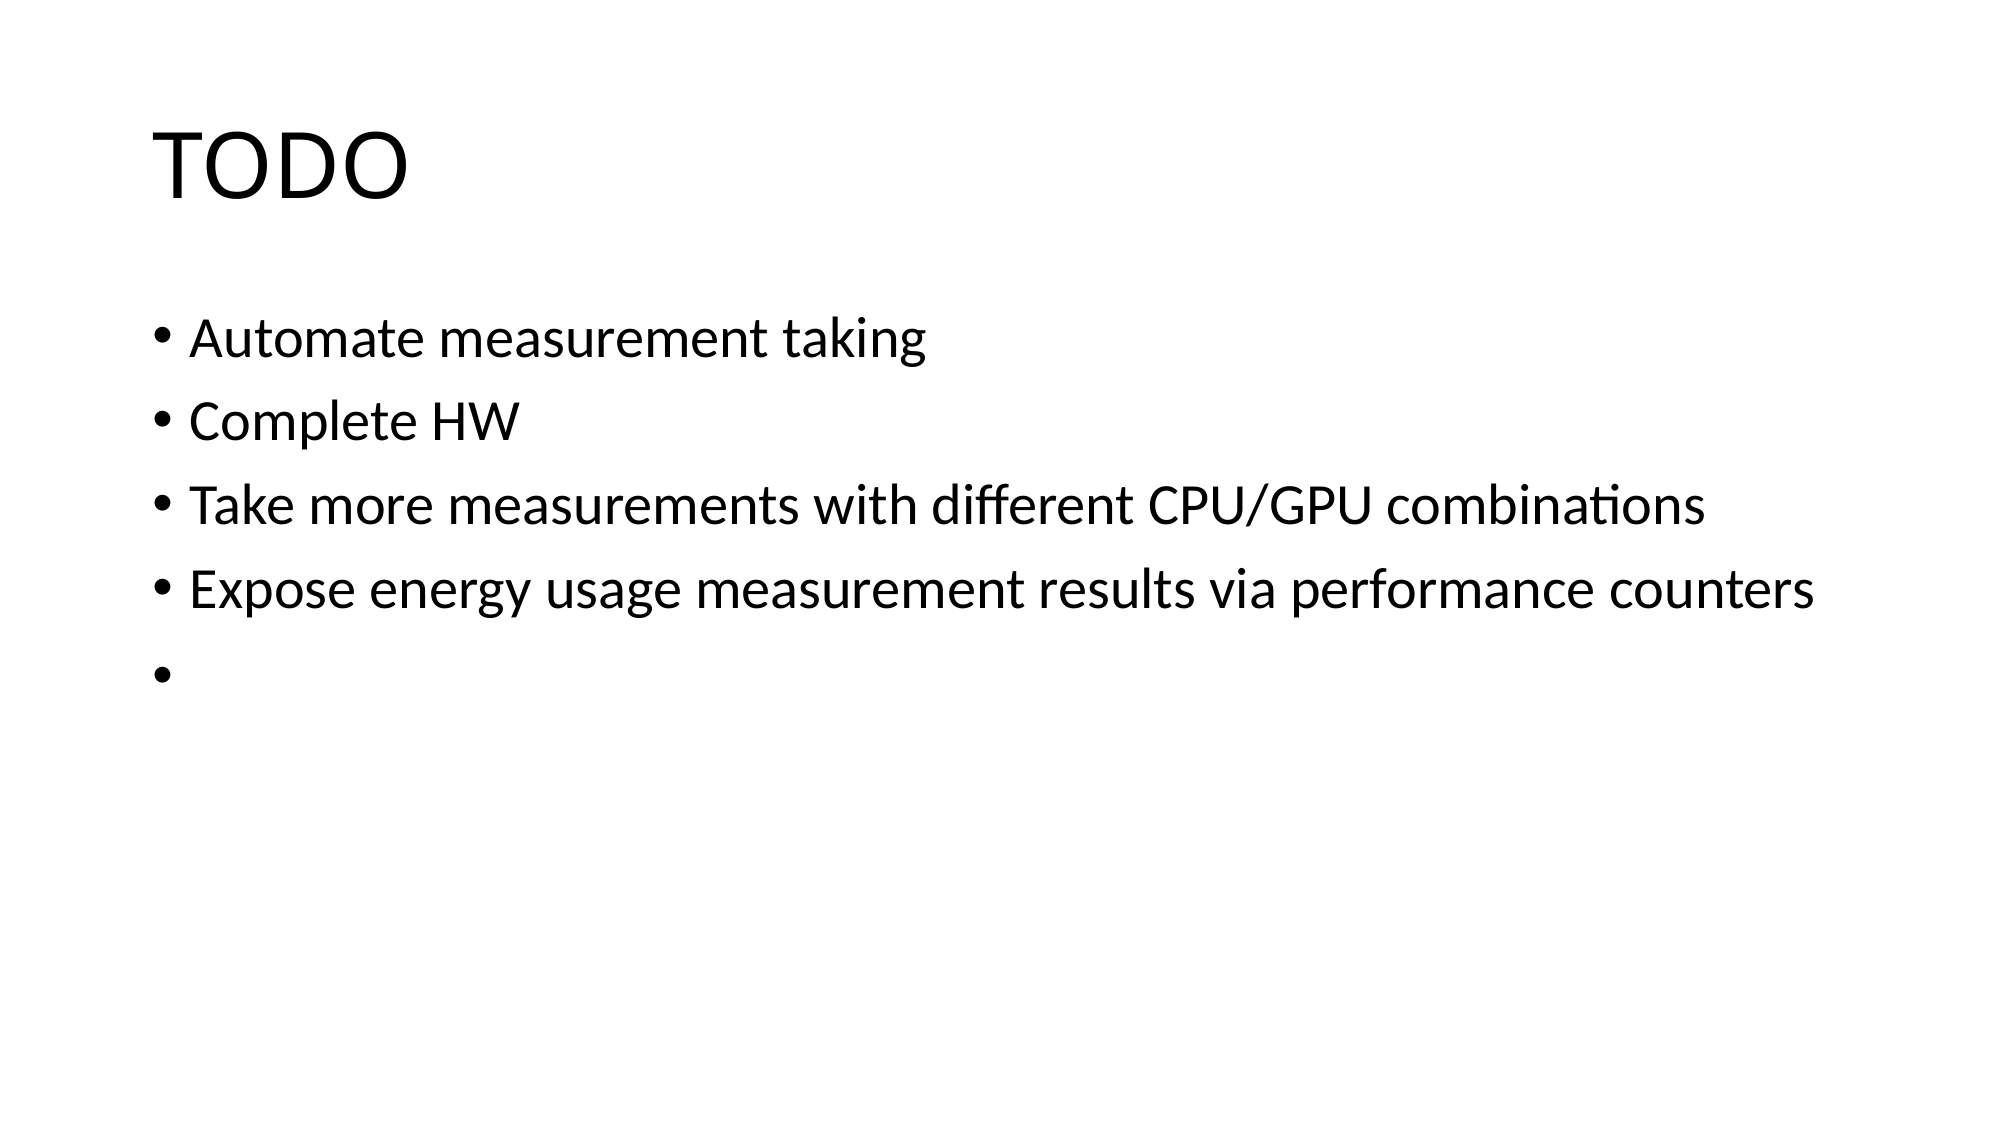

# TODO
Automate measurement taking
Complete HW
Take more measurements with different CPU/GPU combinations
Expose energy usage measurement results via performance counters